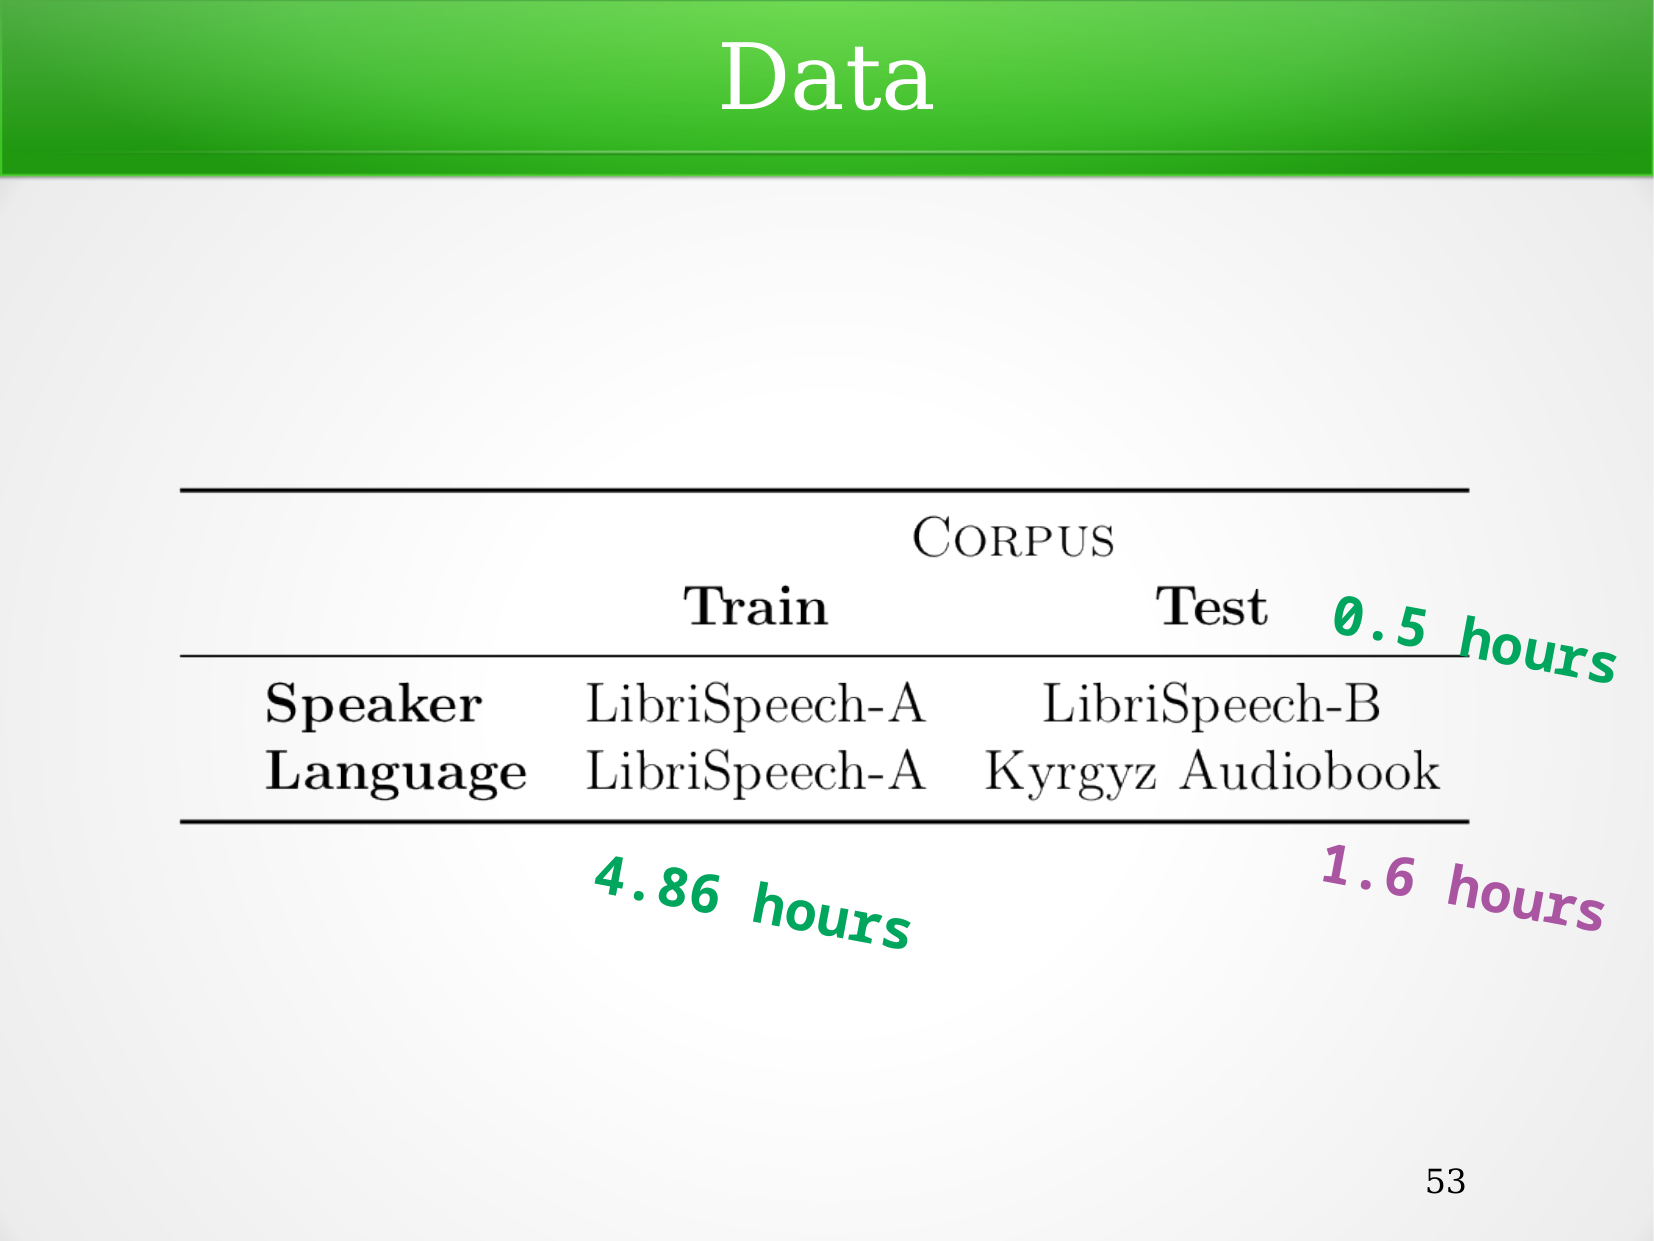

# Data
0.5 hours
1.6 hours
4.86 hours